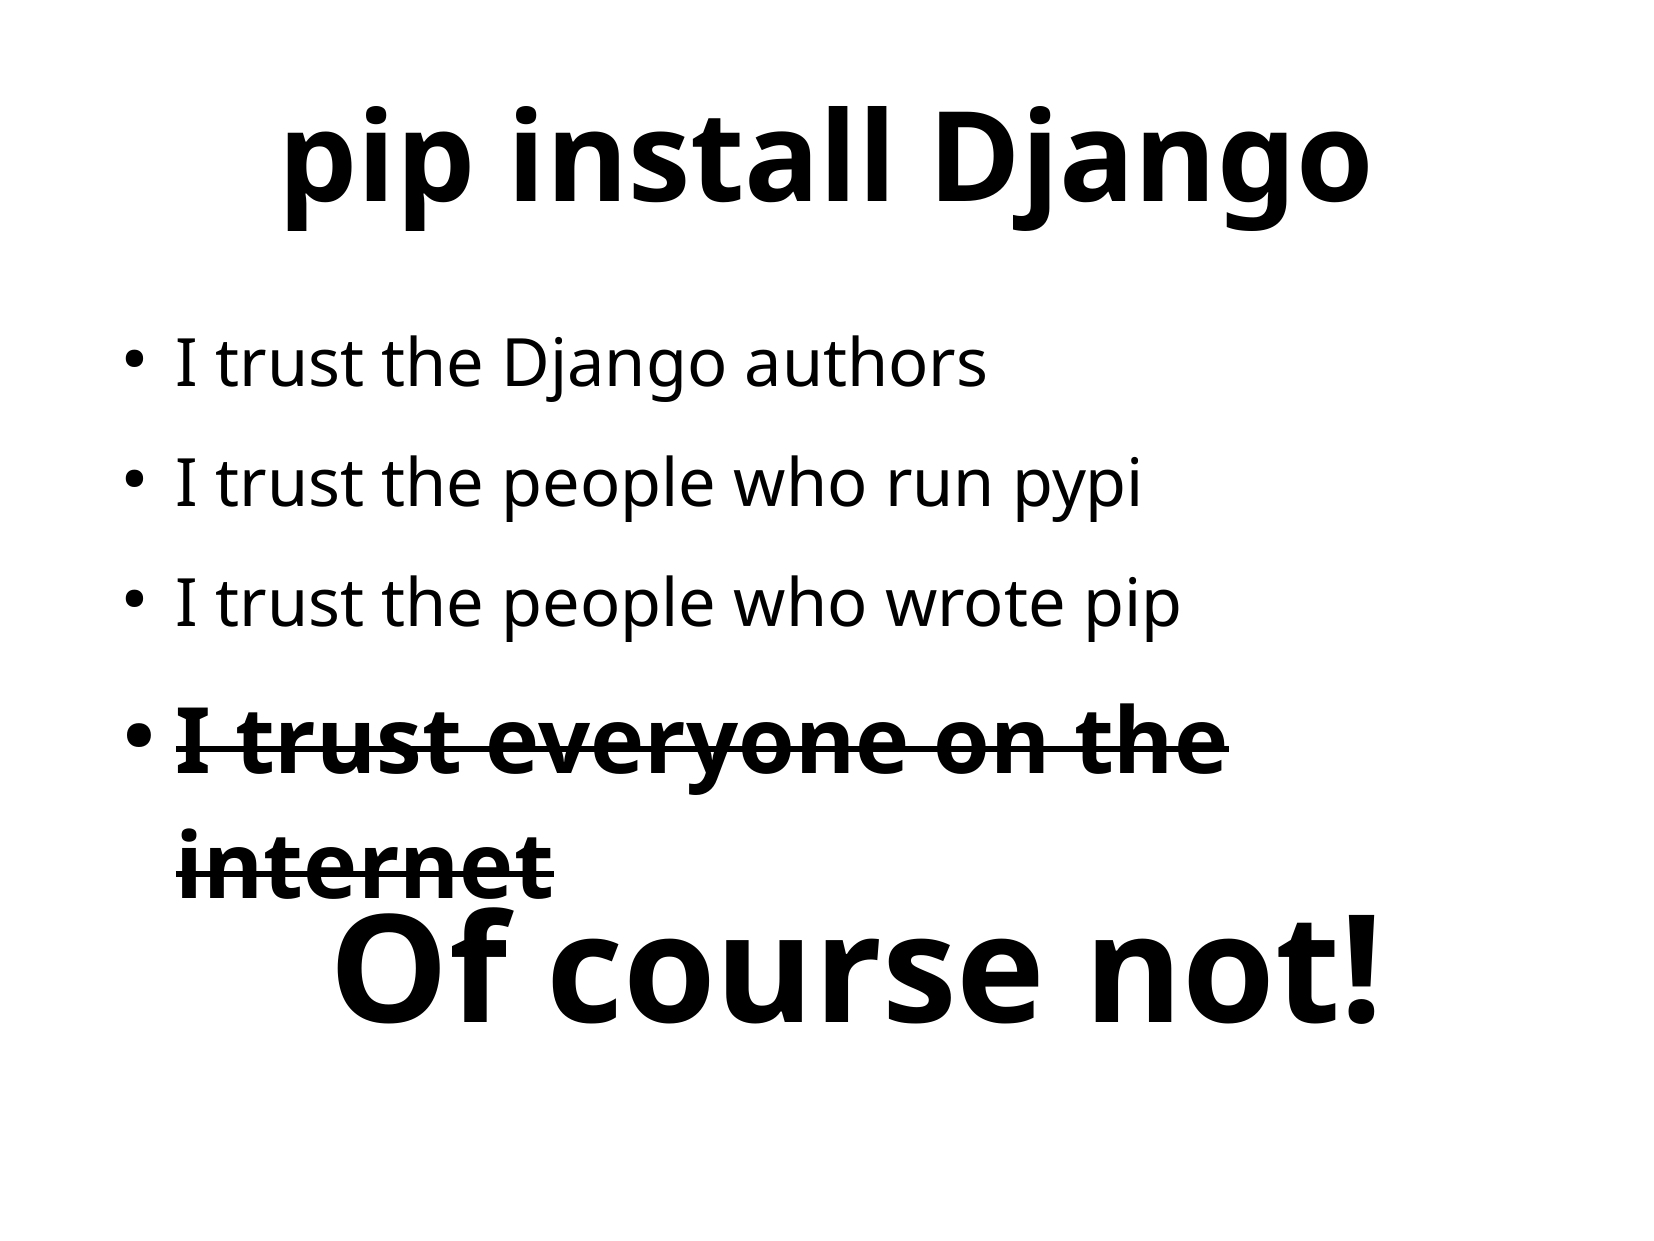

# pip install Django
I trust the Django authors
I trust the people who run pypi
I trust the people who wrote pip
I trust everyone on the internet
Of course not!